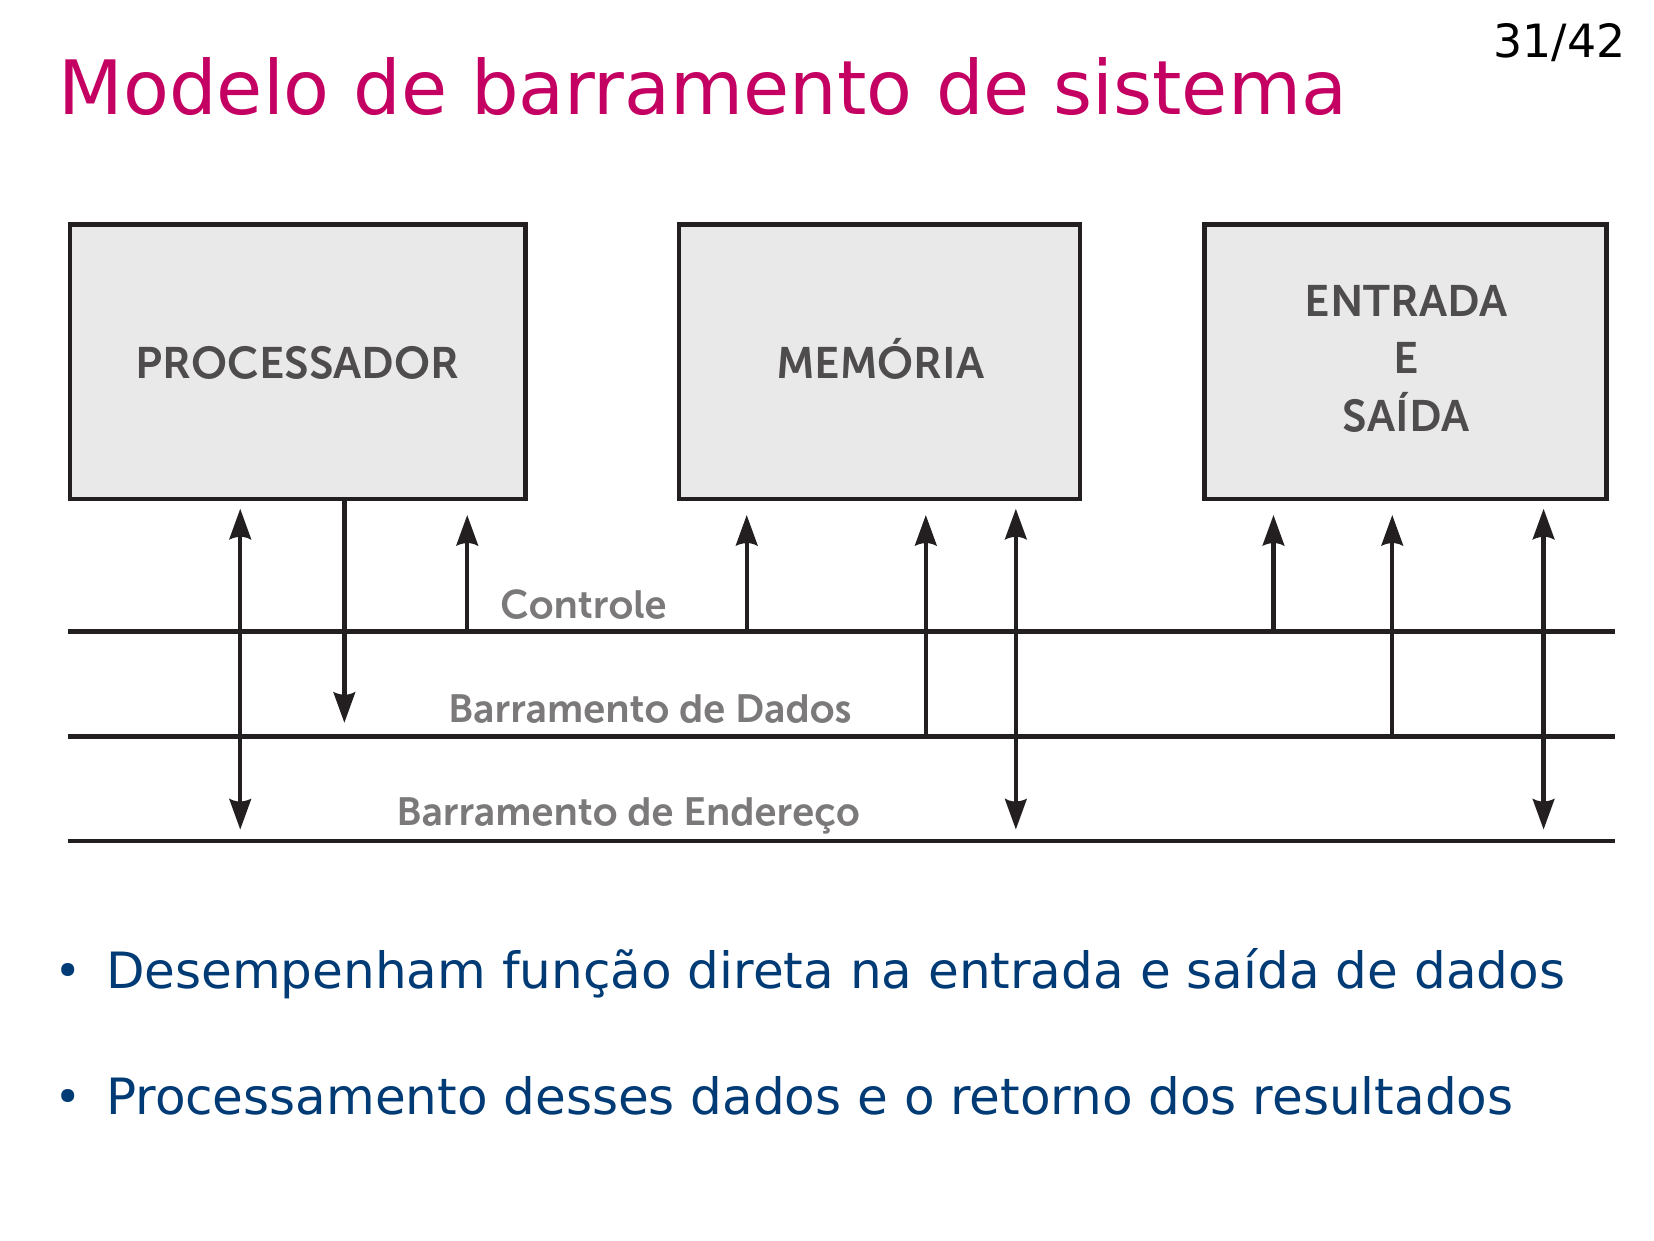

31
# Modelo de barramento de sistema
Desempenham função direta na entrada e saída de dados
Processamento desses dados e o retorno dos resultados